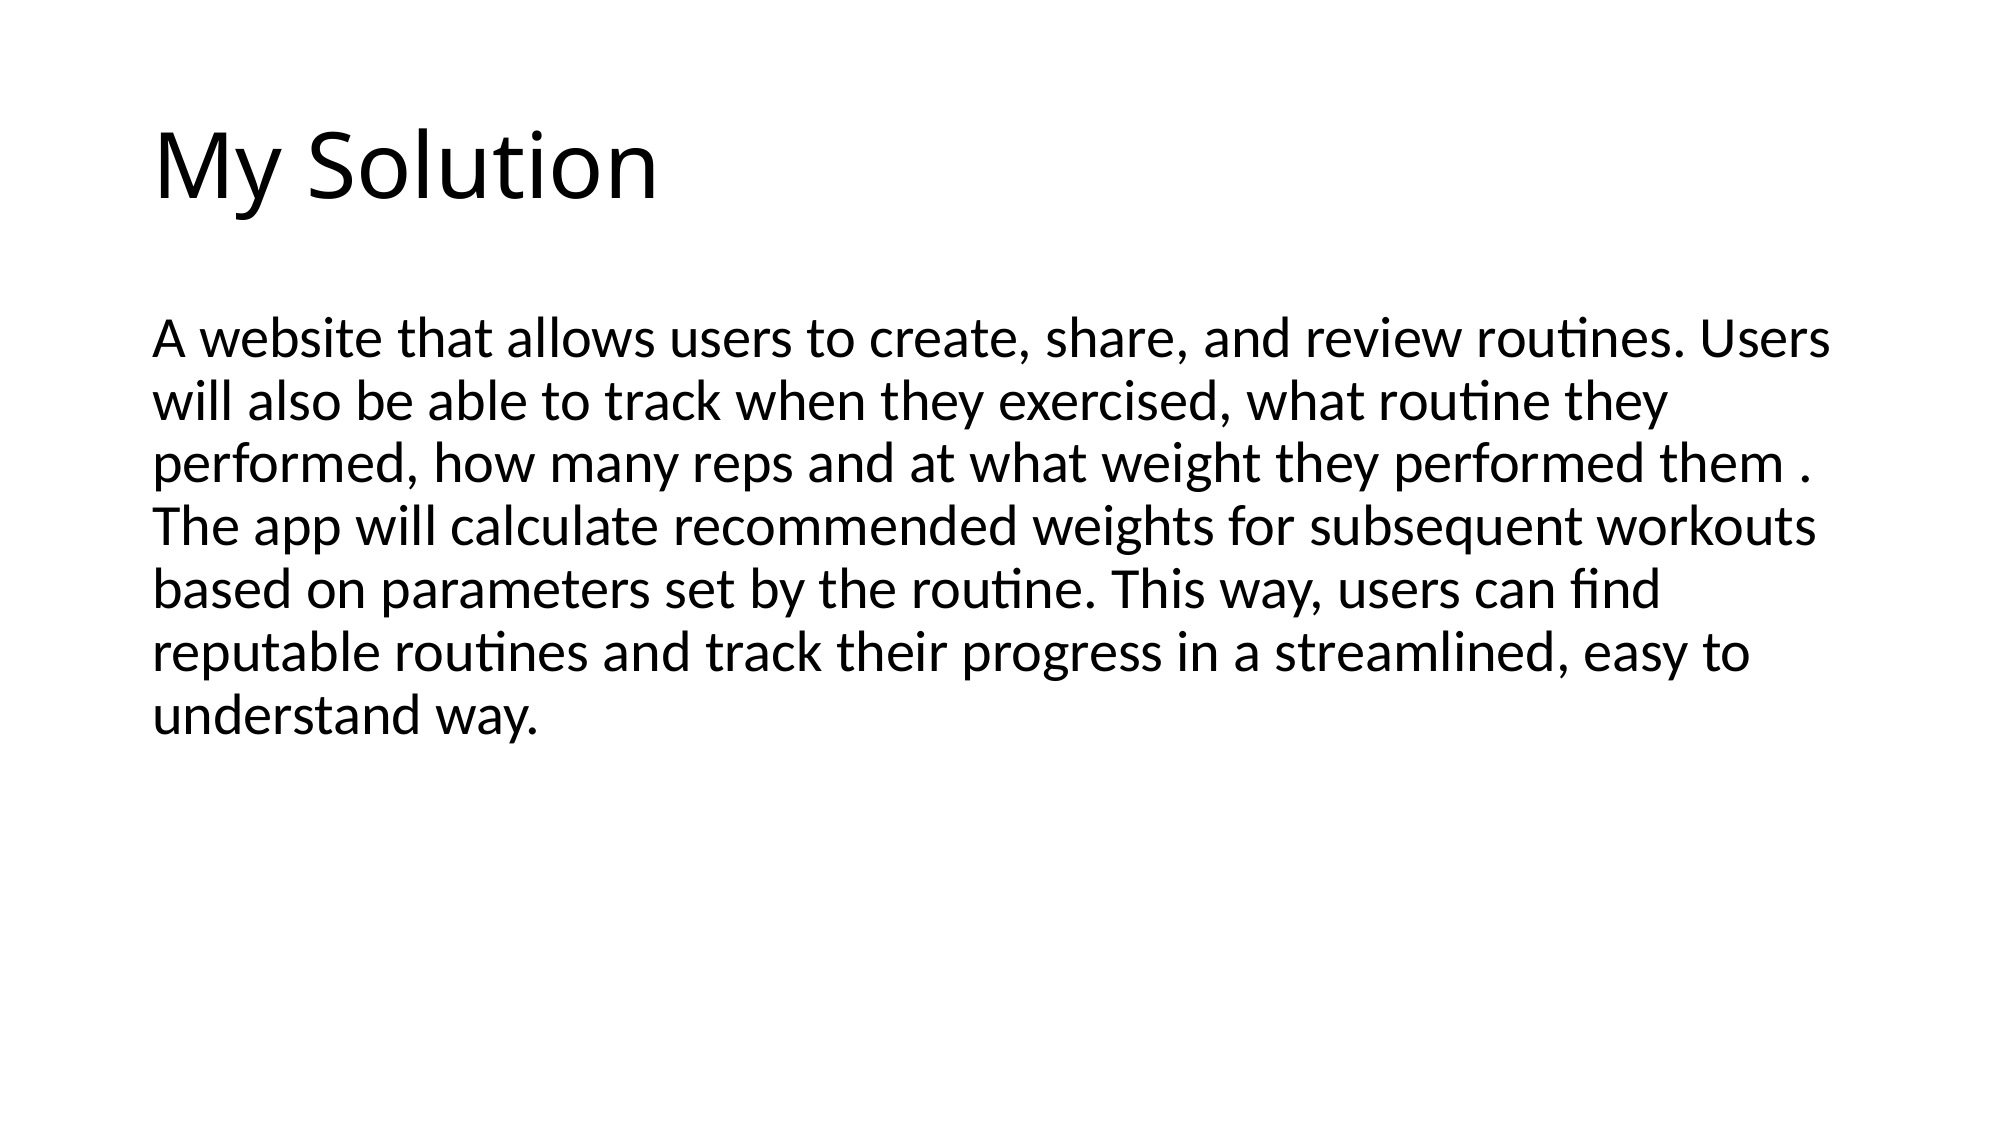

# My Solution
A website that allows users to create, share, and review routines. Users will also be able to track when they exercised, what routine they performed, how many reps and at what weight they performed them . The app will calculate recommended weights for subsequent workouts based on parameters set by the routine. This way, users can find reputable routines and track their progress in a streamlined, easy to understand way.